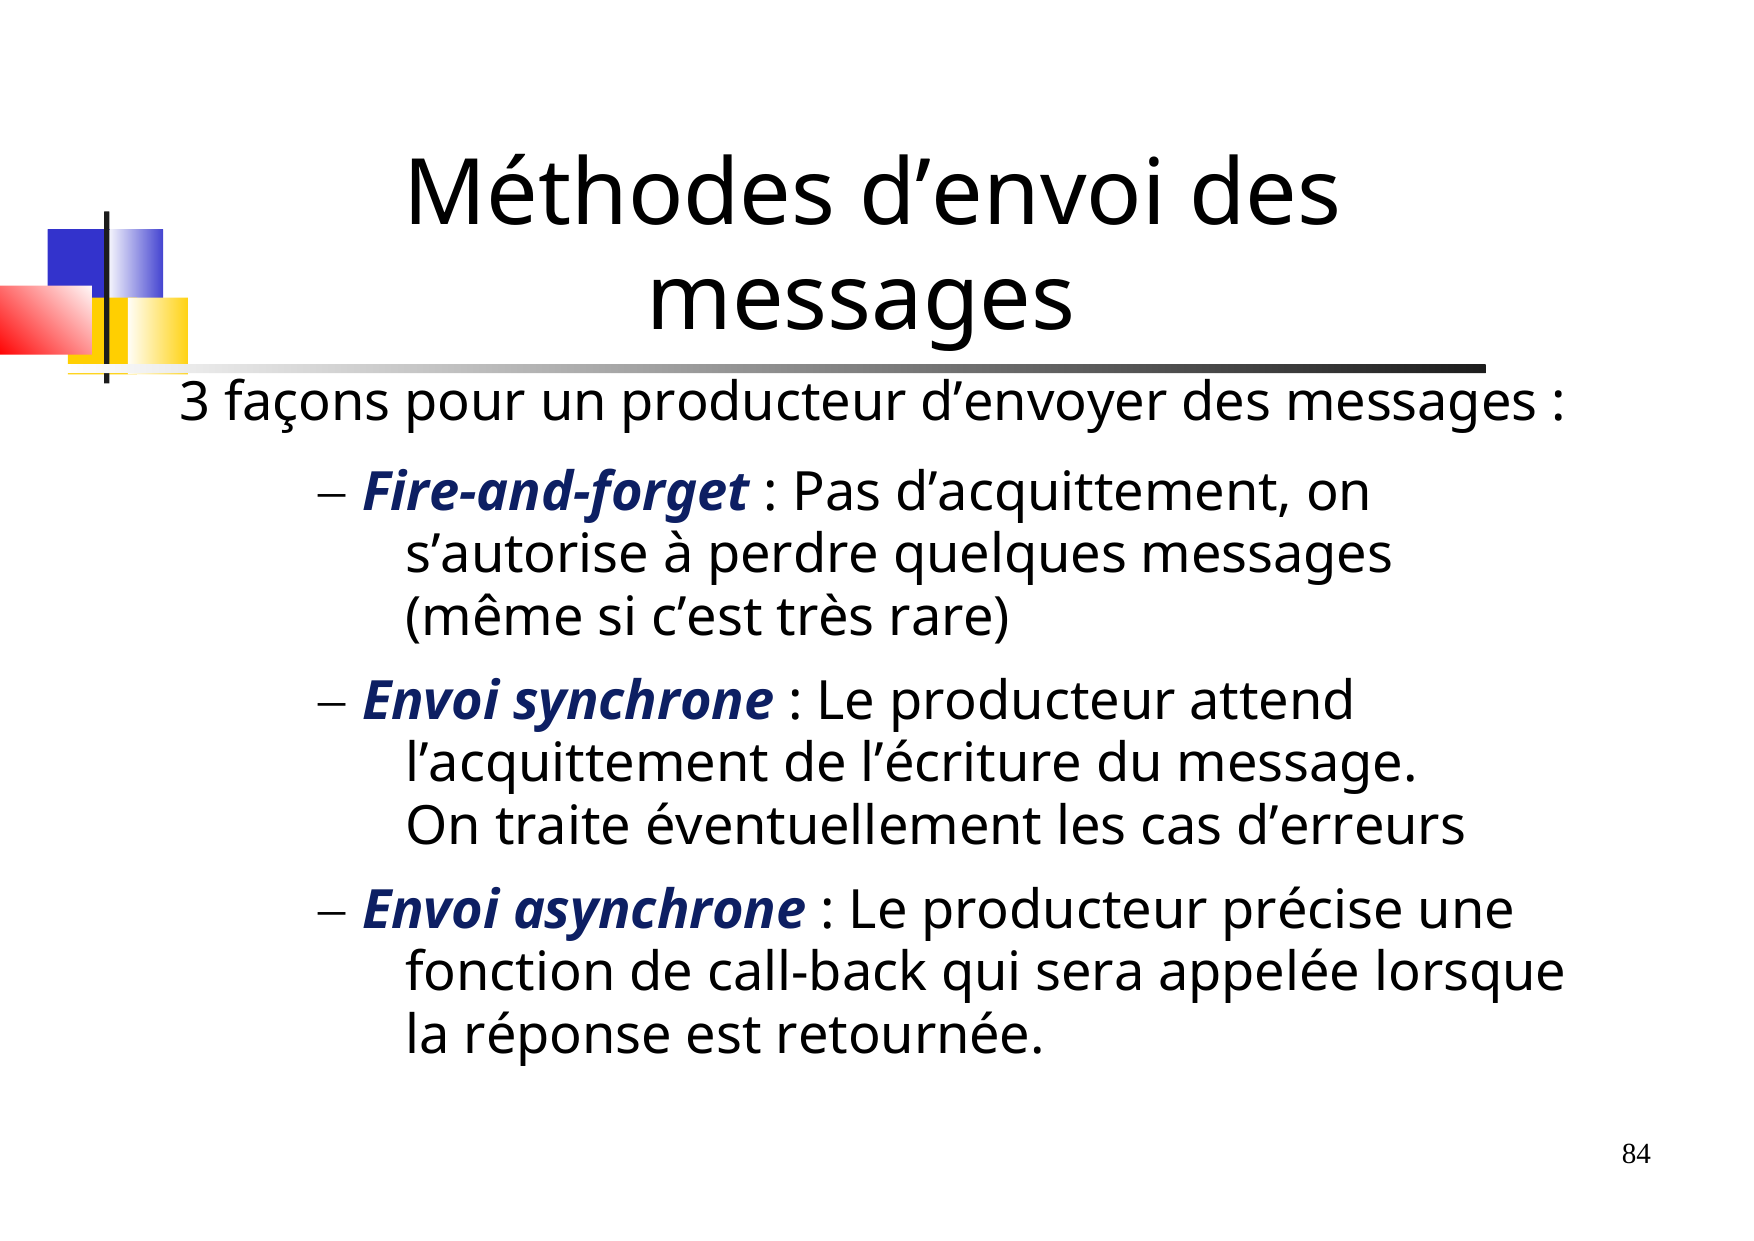

# Méthodes d’envoi des messages
3 façons pour un producteur d’envoyer des messages :
Fire-and-forget : Pas d’acquittement, on s’autorise à perdre quelques messages (même si c’est très rare)
Envoi synchrone : Le producteur attend l’acquittement de l’écriture du message.
On traite éventuellement les cas d’erreurs
Envoi asynchrone : Le producteur précise une fonction de call-back qui sera appelée lorsque la réponse est retournée.